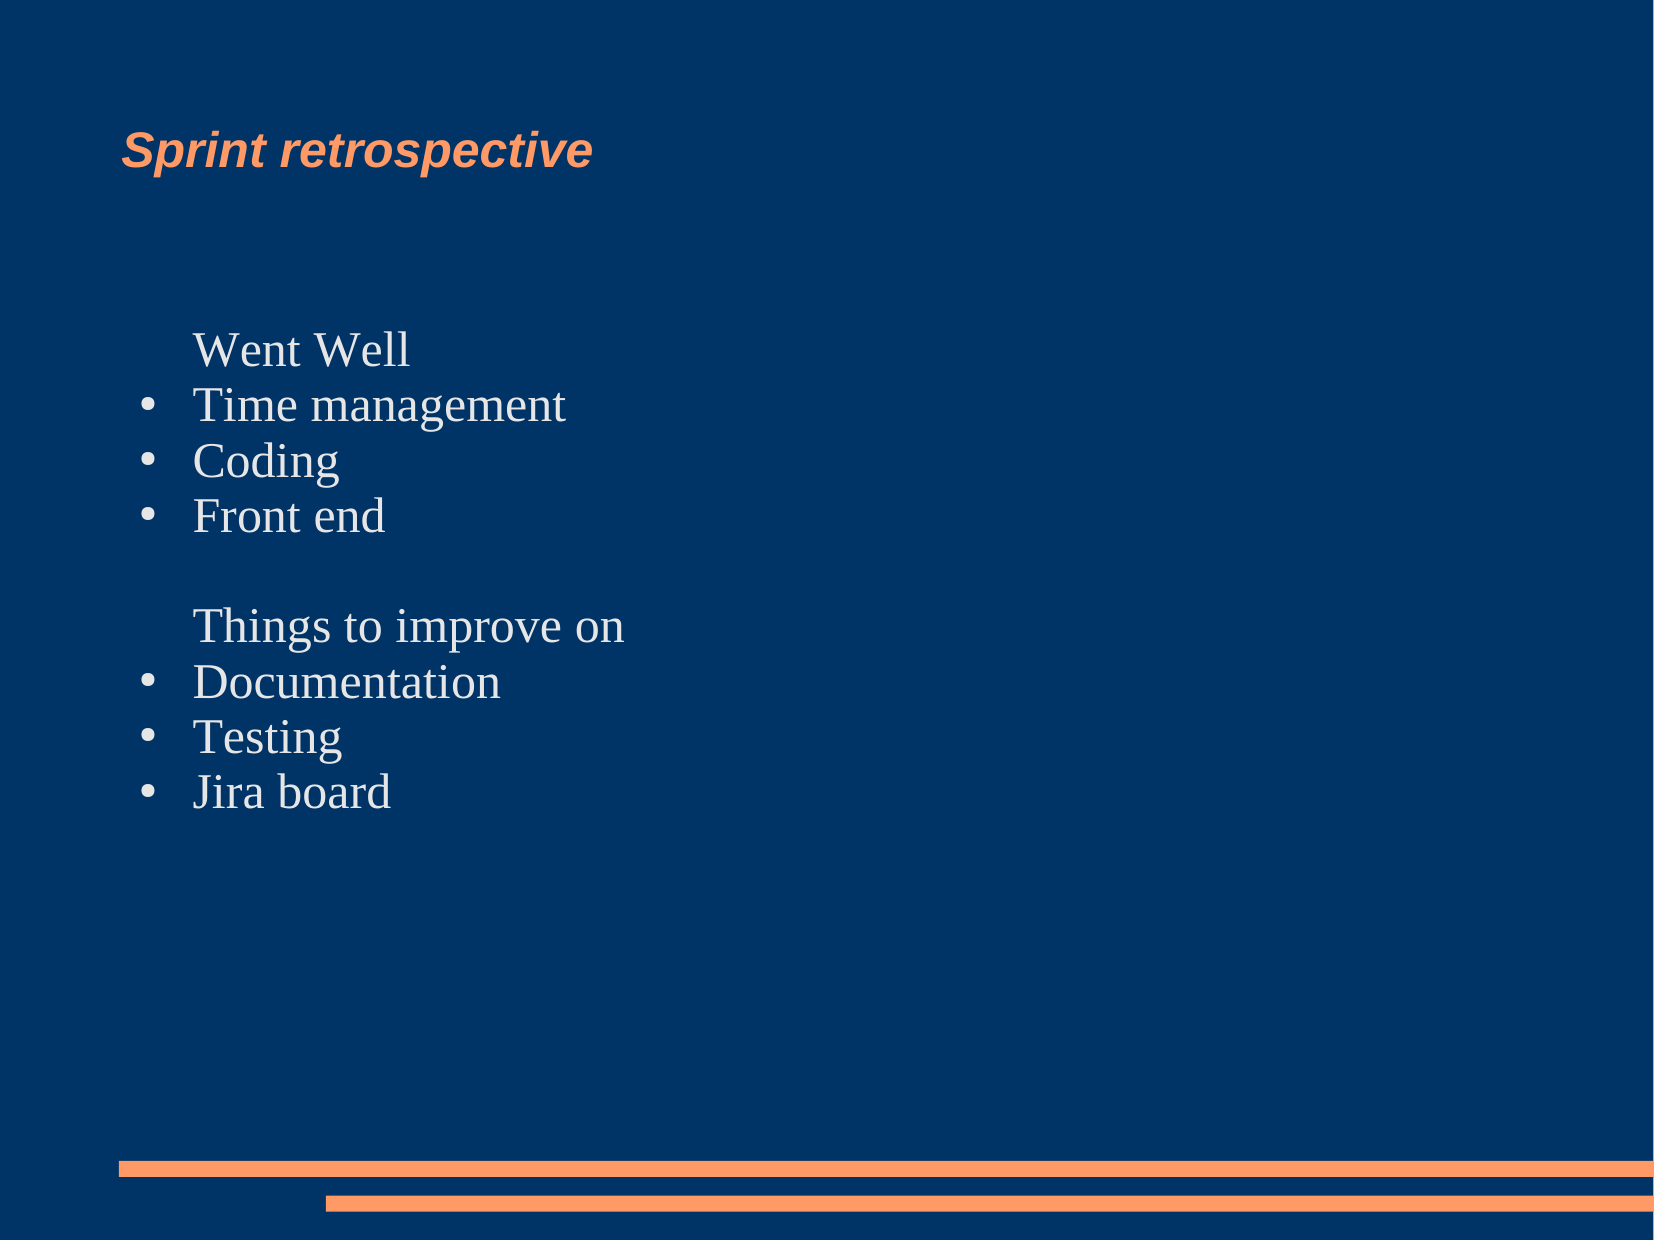

# Sprint retrospective
Went Well
Time management
Coding
Front end
Things to improve on
Documentation
Testing
Jira board